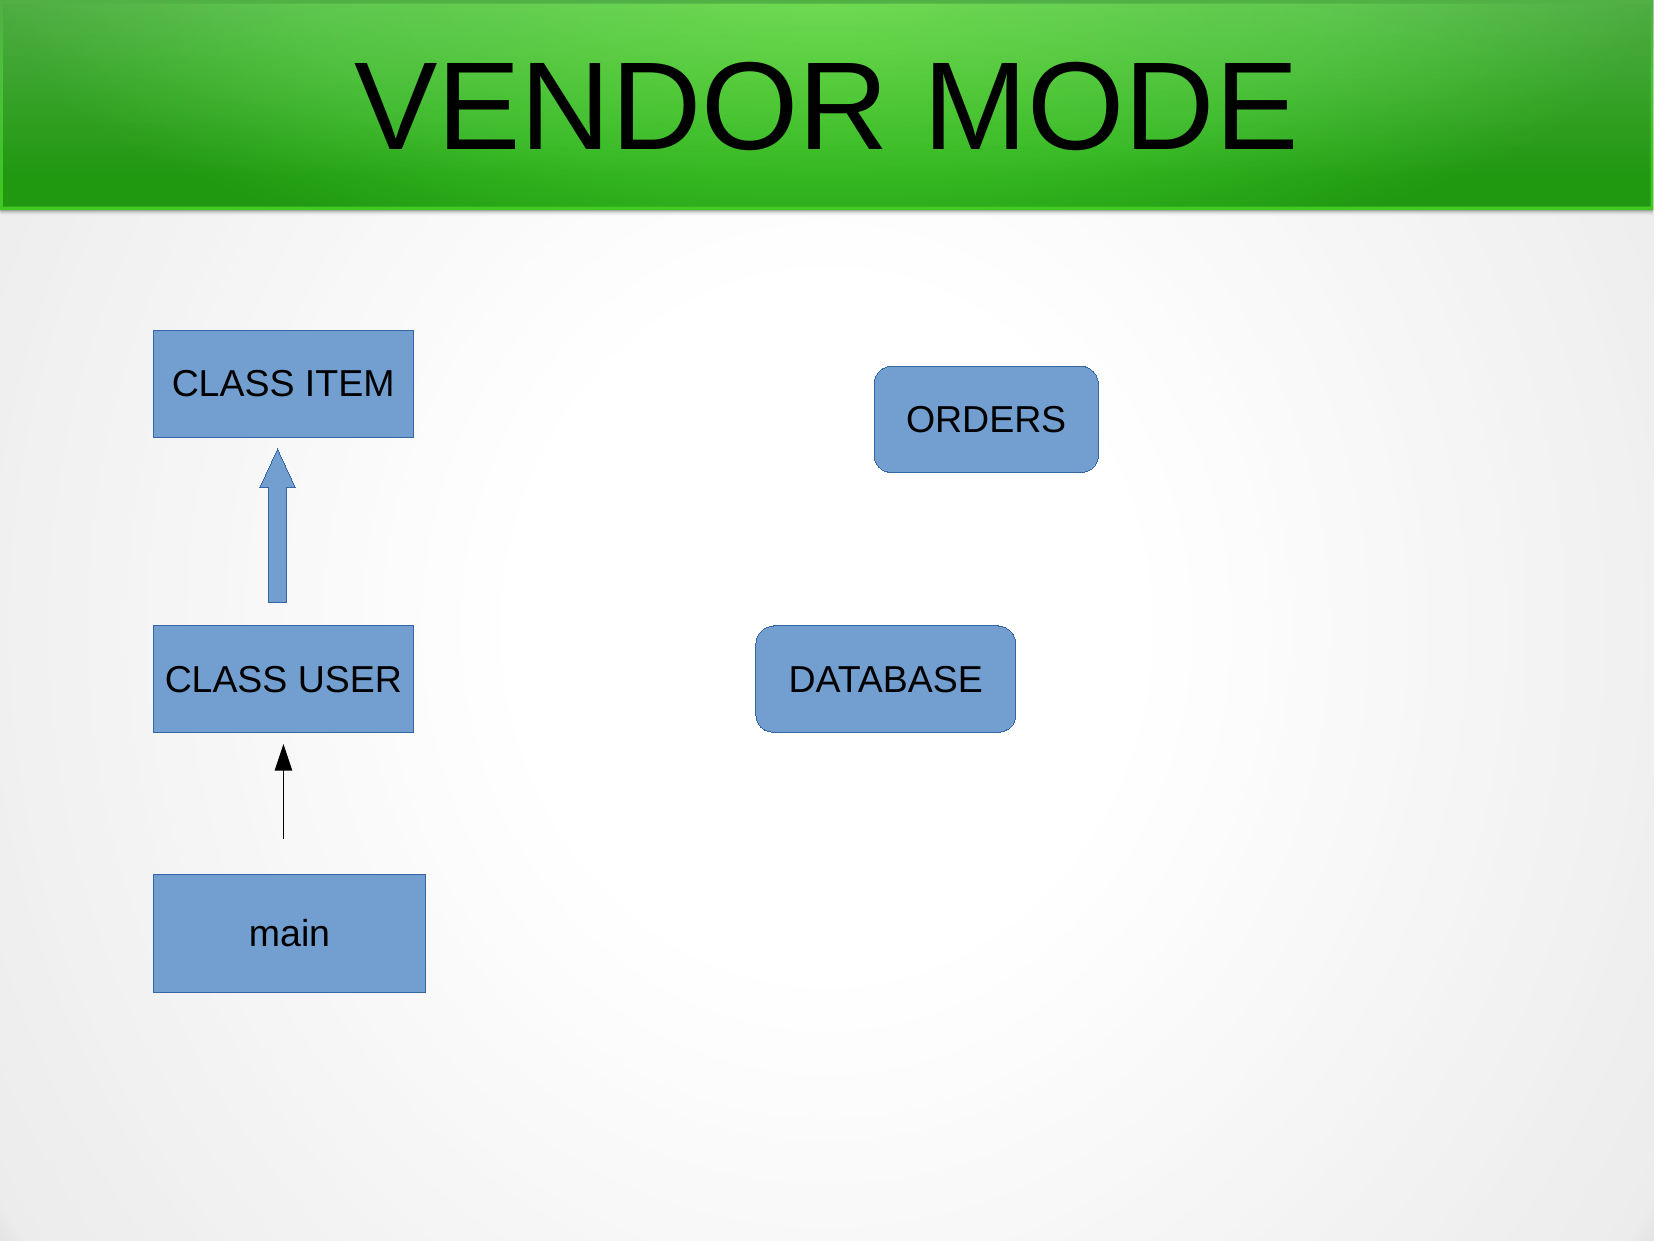

# VENDOR MODE
CLASS ITEM
ORDERS
CLASS USER
DATABASE
main